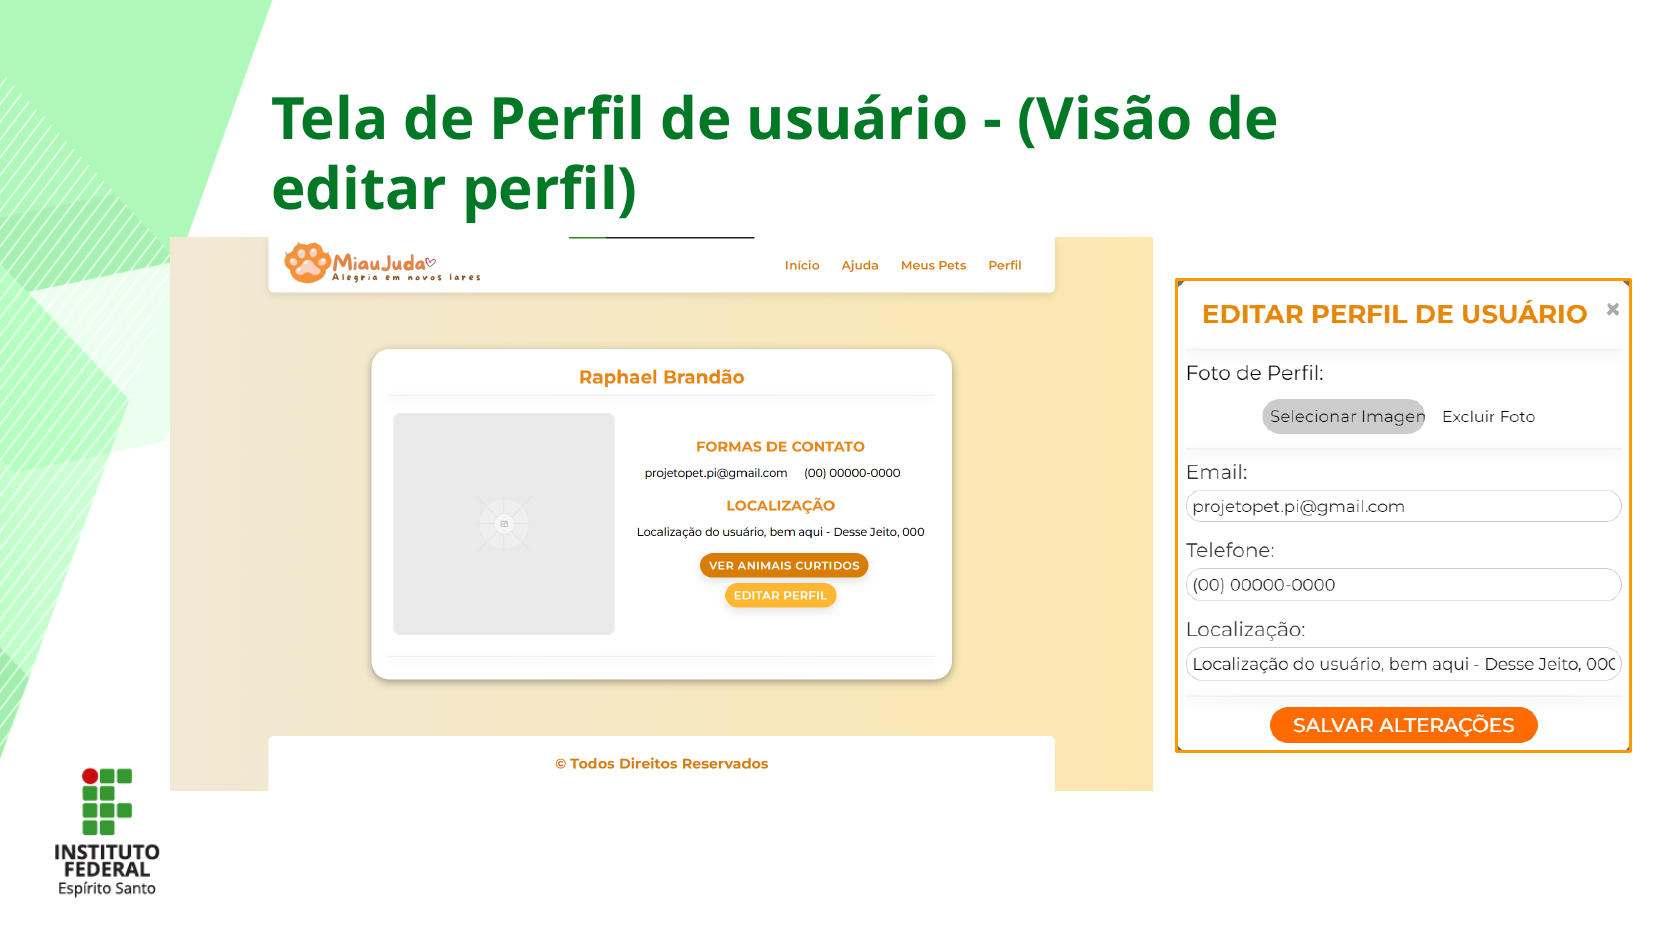

Tela de Perfil de usuário - (Visão de editar perfil)